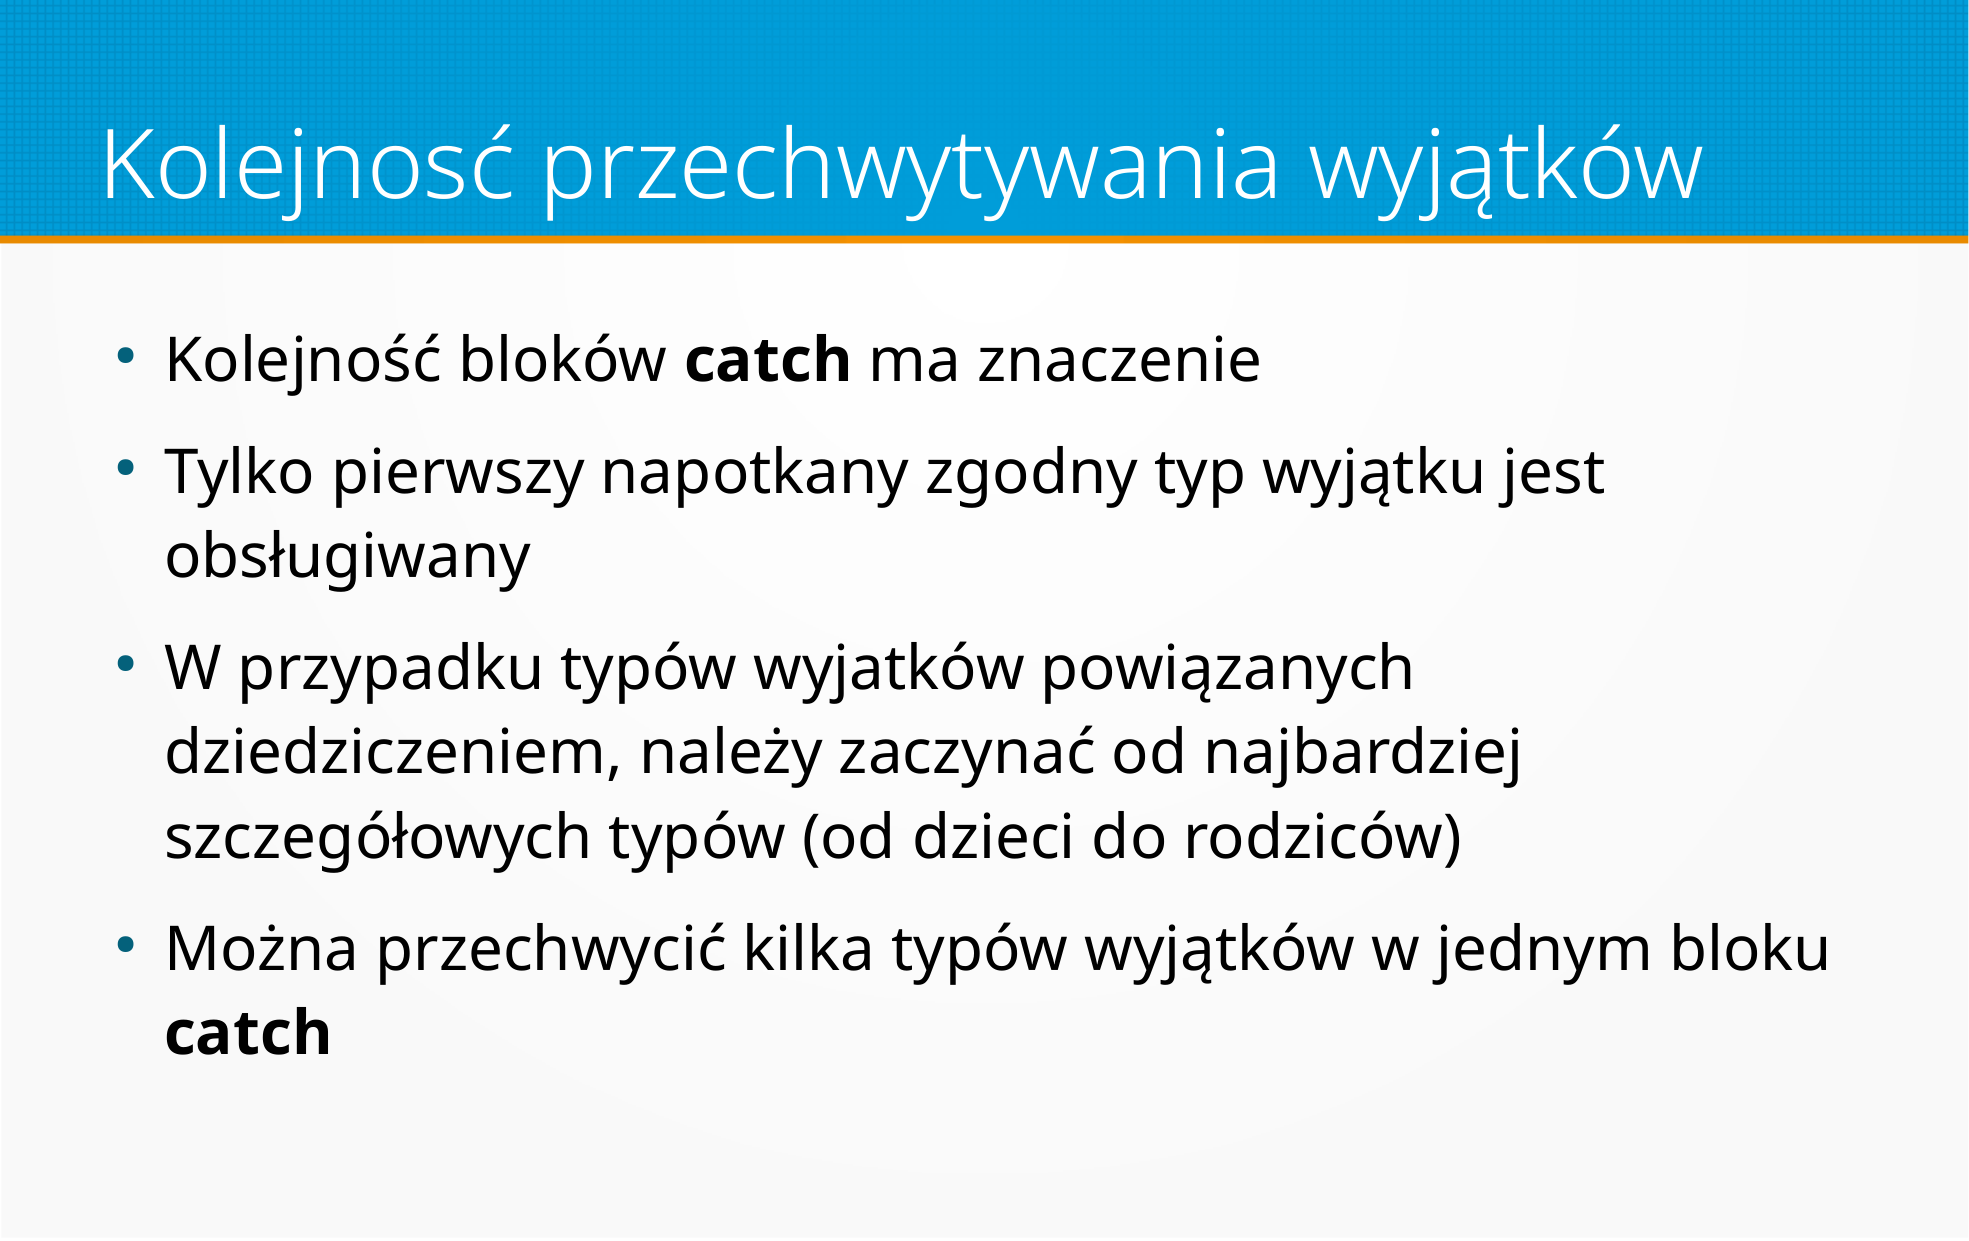

# Kolejnosć przechwytywania wyjątków
Kolejność bloków catch ma znaczenie
Tylko pierwszy napotkany zgodny typ wyjątku jest obsługiwany
W przypadku typów wyjatków powiązanych dziedziczeniem, należy zaczynać od najbardziej szczegółowych typów (od dzieci do rodziców)
Można przechwycić kilka typów wyjątków w jednym bloku catch